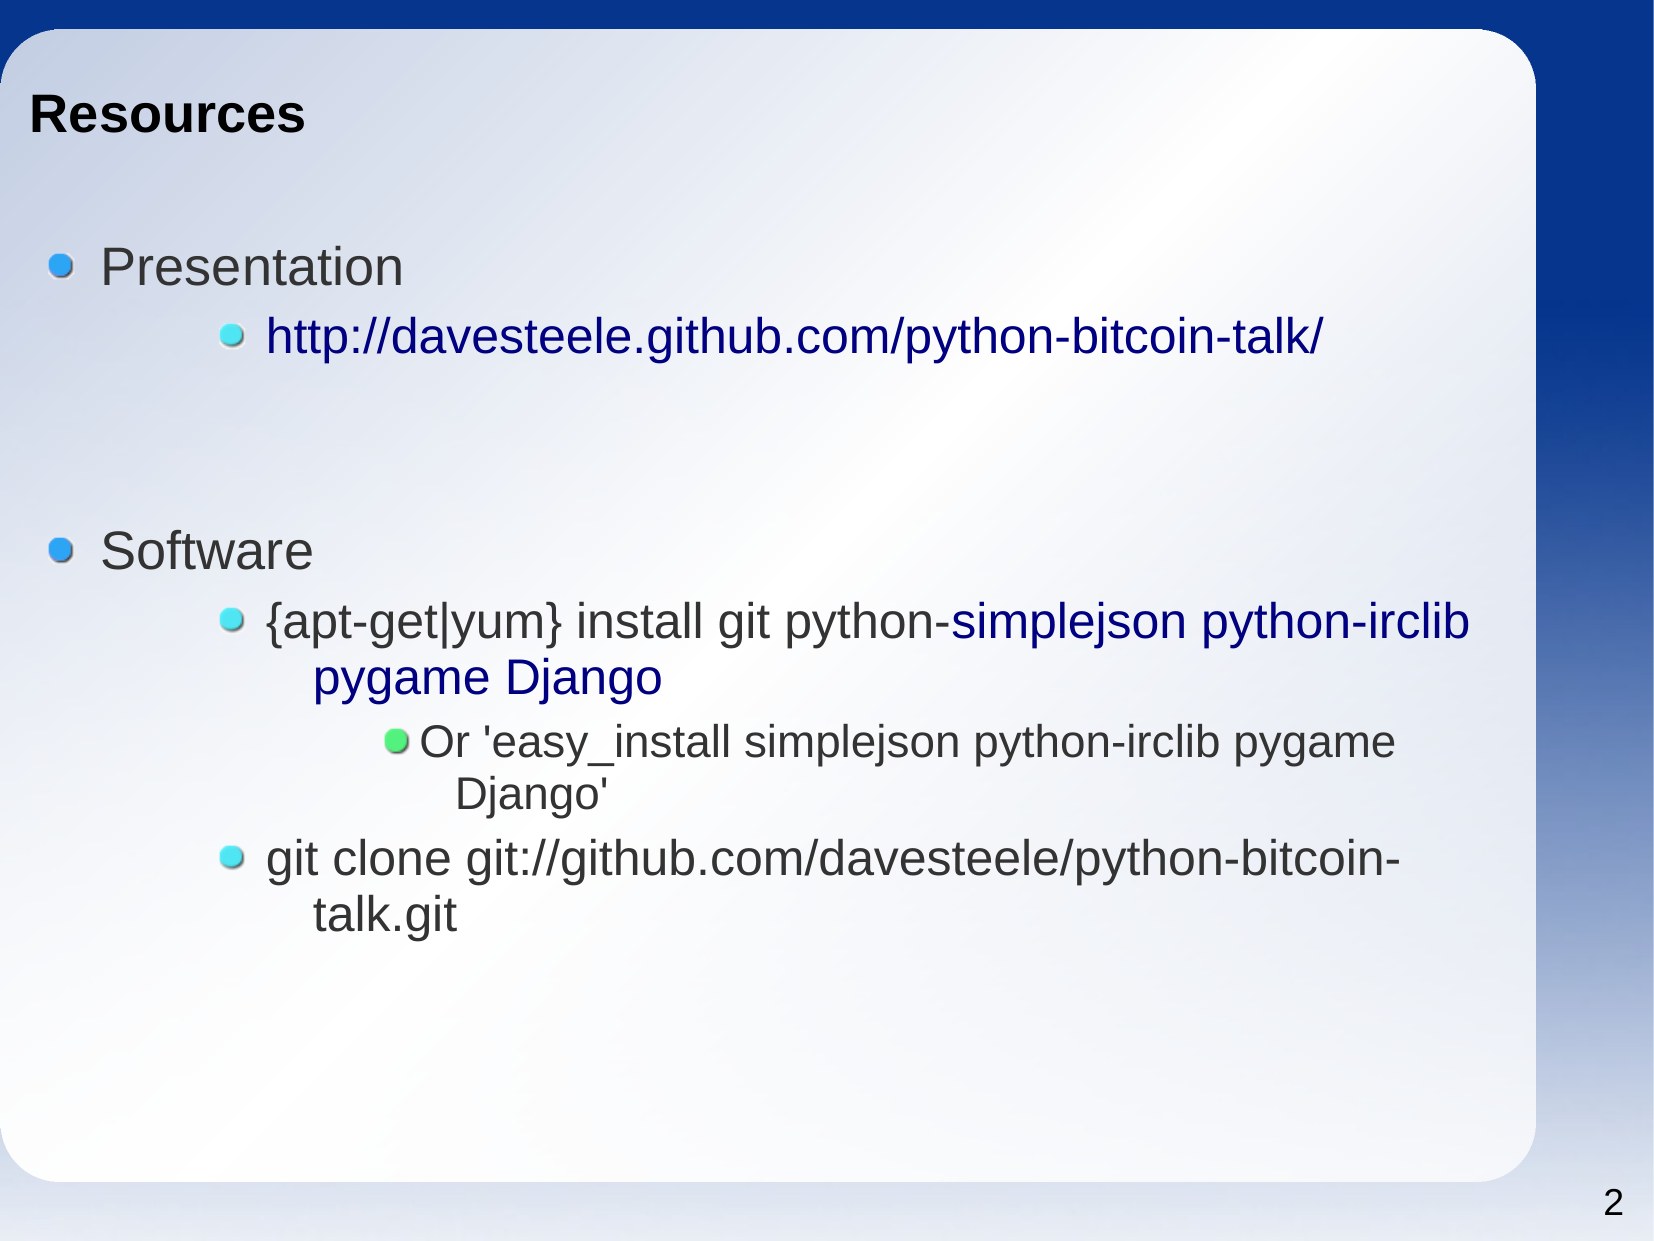

# Resources
Presentation
http://davesteele.github.com/python-bitcoin-talk/
Software
{apt-get|yum} install git python-simplejson python-irclib pygame Django
Or 'easy_install simplejson python-irclib pygame Django'
git clone git://github.com/davesteele/python-bitcoin-talk.git
2